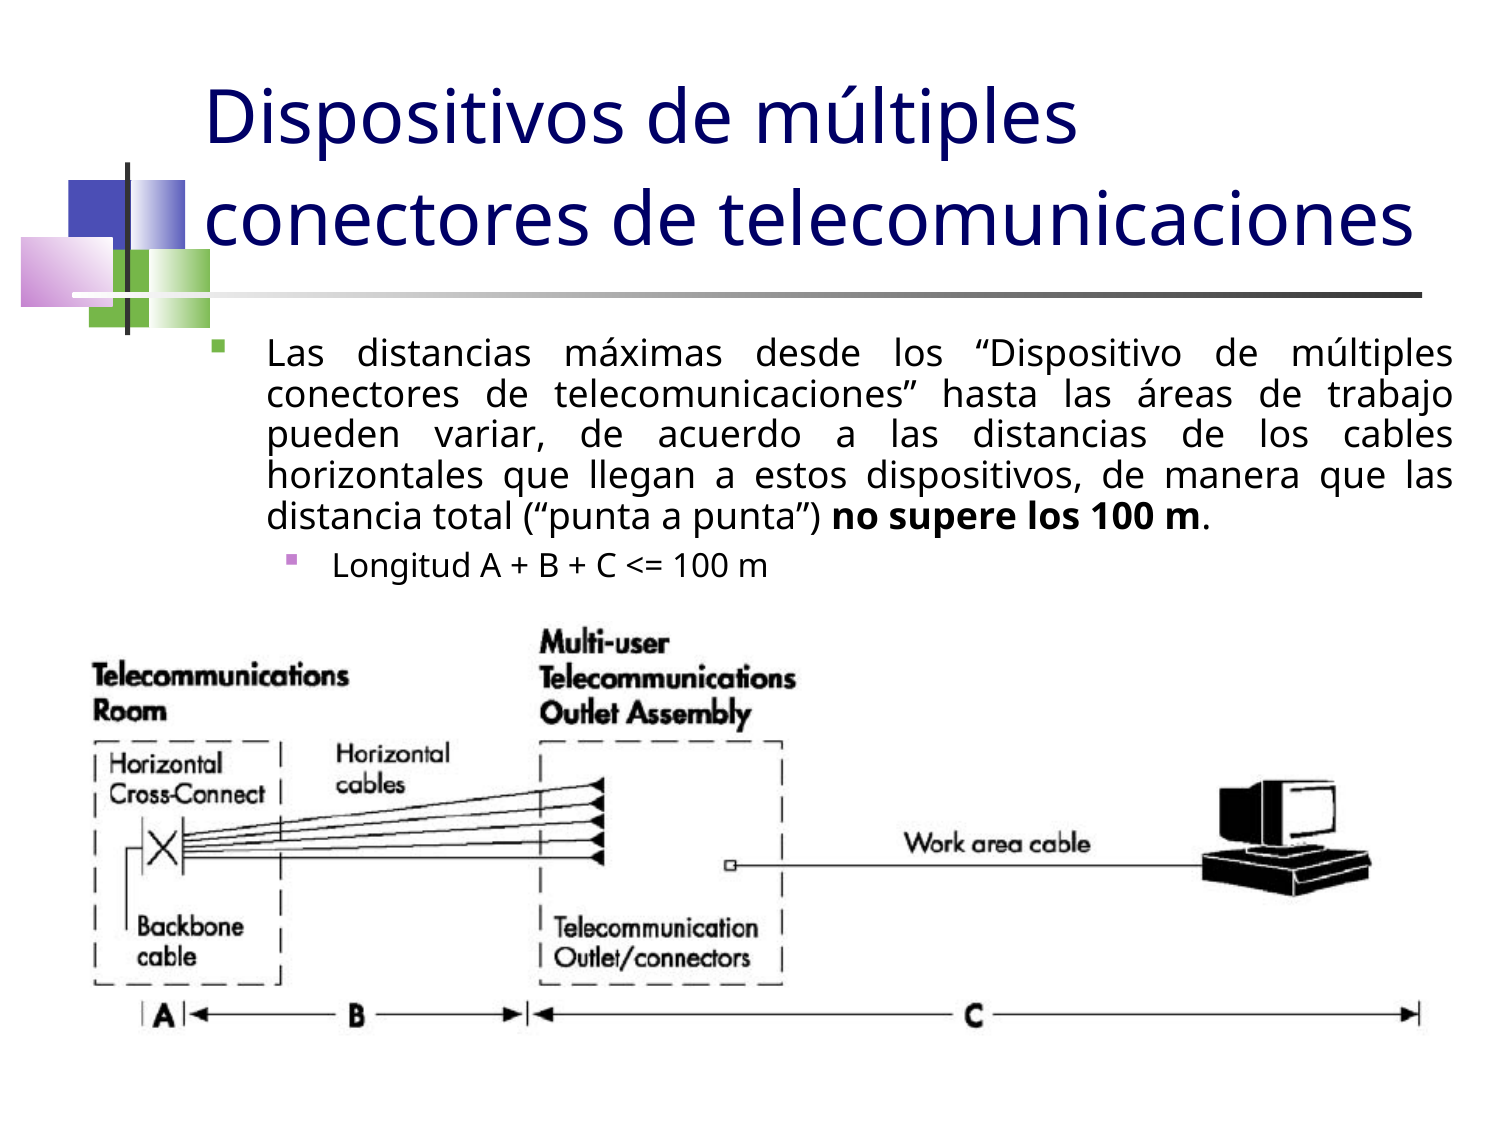

# Dispositivos de múltiples conectores de telecomunicaciones
Las distancias máximas desde los “Dispositivo de múltiples conectores de telecomunicaciones” hasta las áreas de trabajo pueden variar, de acuerdo a las distancias de los cables horizontales que llegan a estos dispositivos, de manera que las distancia total (“punta a punta”) no supere los 100 m.
Longitud A + B + C <= 100 m